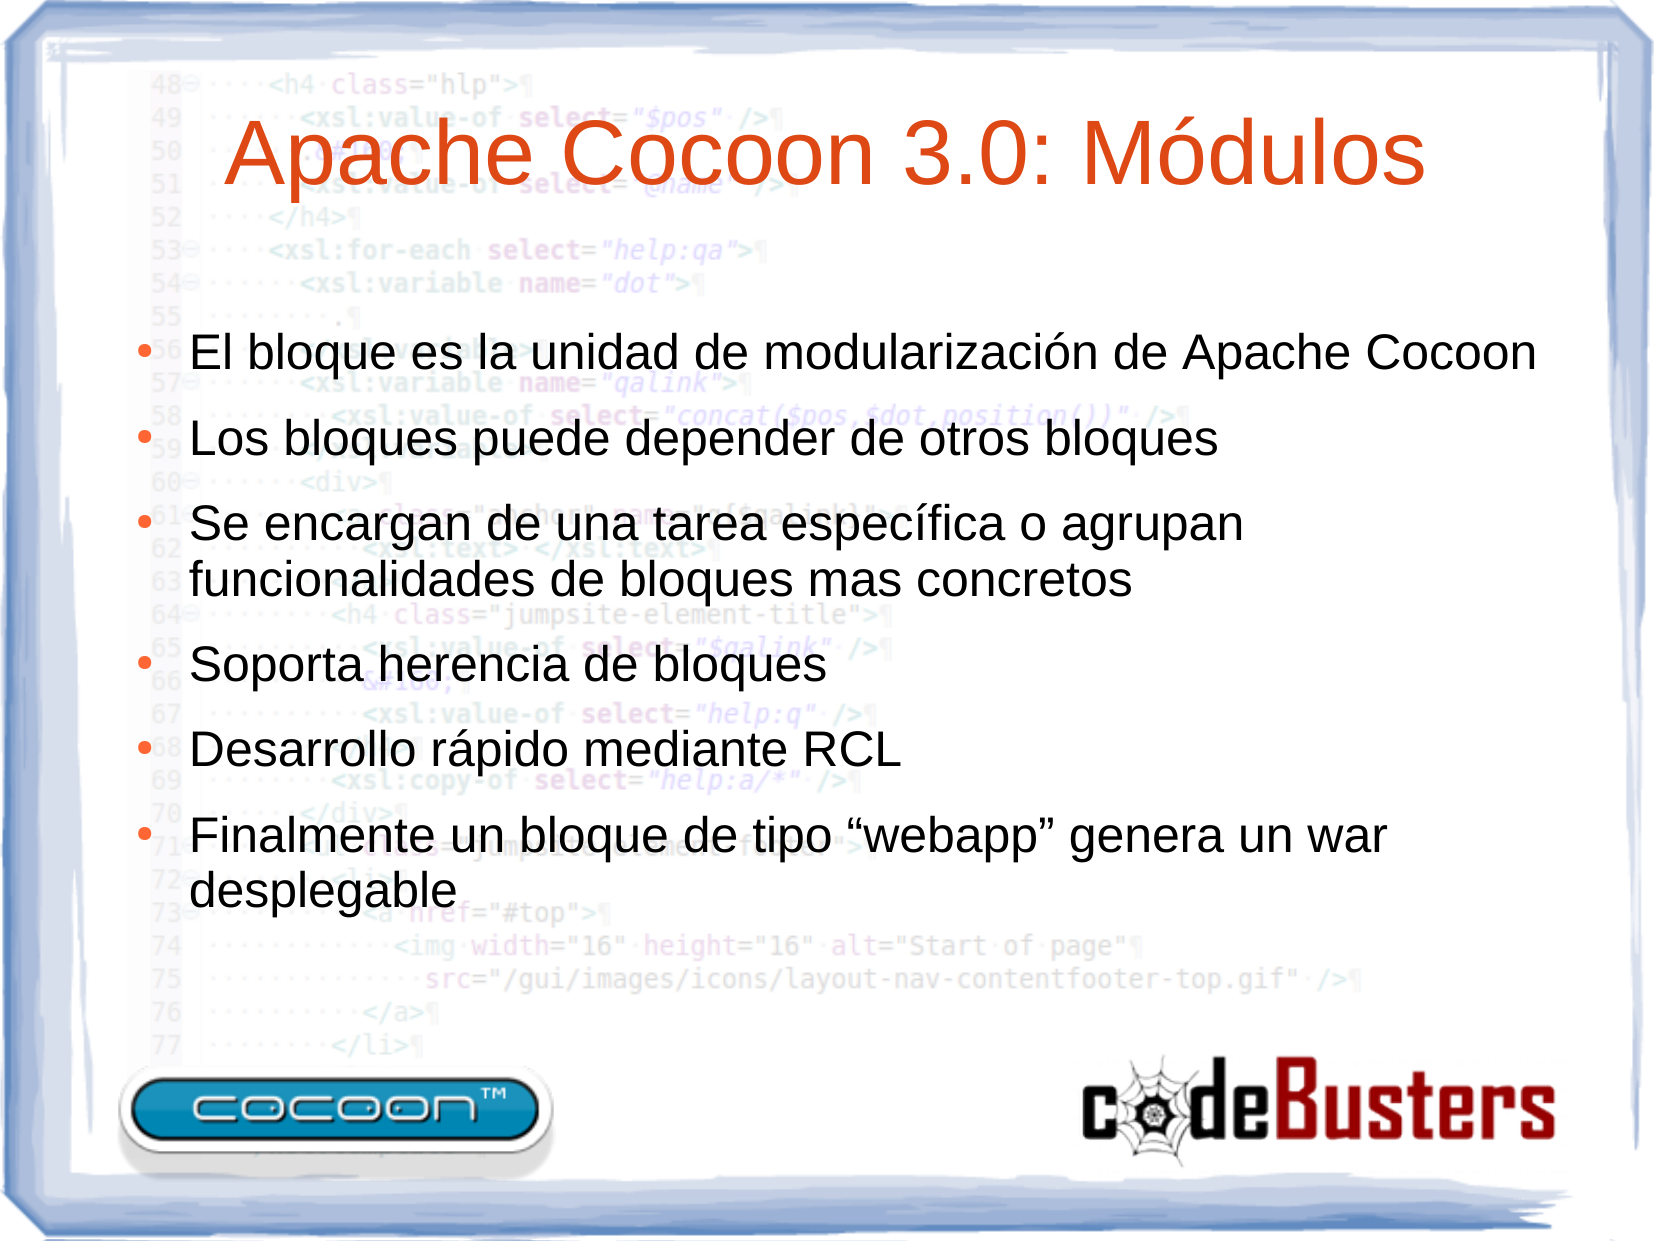

# Apache Cocoon 3.0: Módulos
El bloque es la unidad de modularización de Apache Cocoon
Los bloques puede depender de otros bloques
Se encargan de una tarea específica o agrupan funcionalidades de bloques mas concretos
Soporta herencia de bloques
Desarrollo rápido mediante RCL
Finalmente un bloque de tipo “webapp” genera un war desplegable